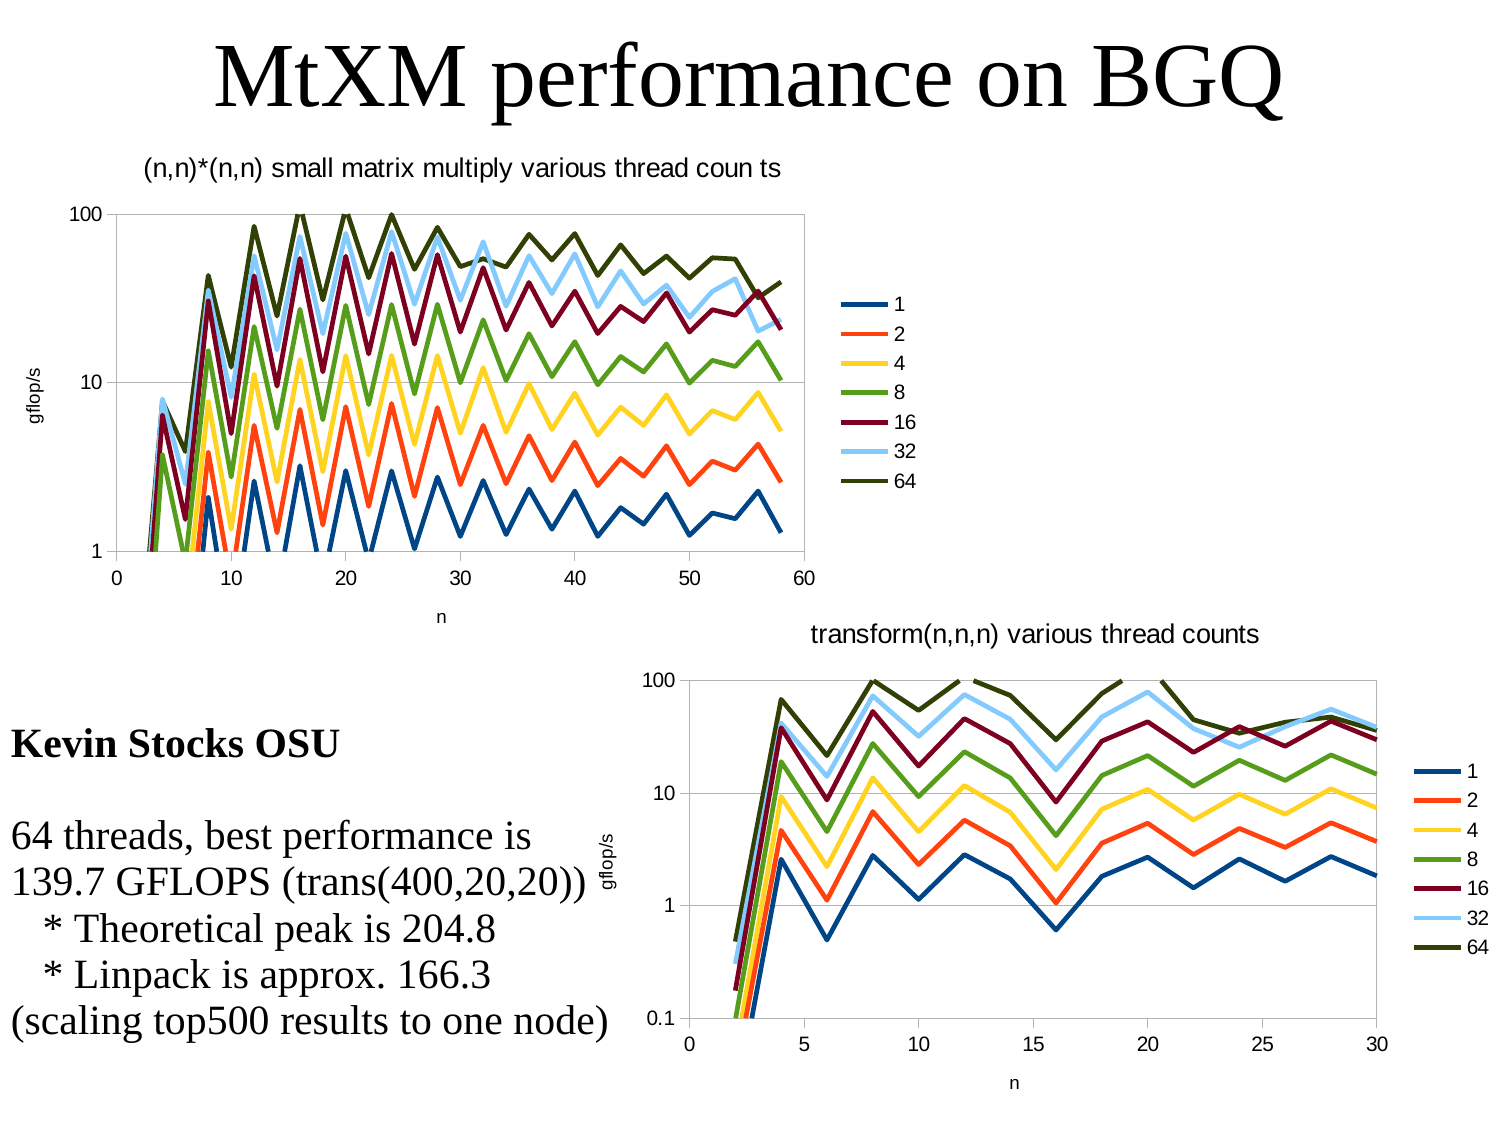

# MtXM performance on BGQ
### Chart: (n,n)*(n,n) small matrix multiply various thread coun ts
| Category | 1 | 2 | 4 | 8 | 16 | 32 | 64 |
|---|---|---|---|---|---|---|---|
### Chart: transform(n,n,n) various thread counts
| Category | 1 | 2 | 4 | 8 | 16 | 32 | 64 |
|---|---|---|---|---|---|---|---|Kevin Stocks OSU
64 threads, best performance is
139.7 GFLOPS (trans(400,20,20))
 * Theoretical peak is 204.8
 * Linpack is approx. 166.3
(scaling top500 results to one node)